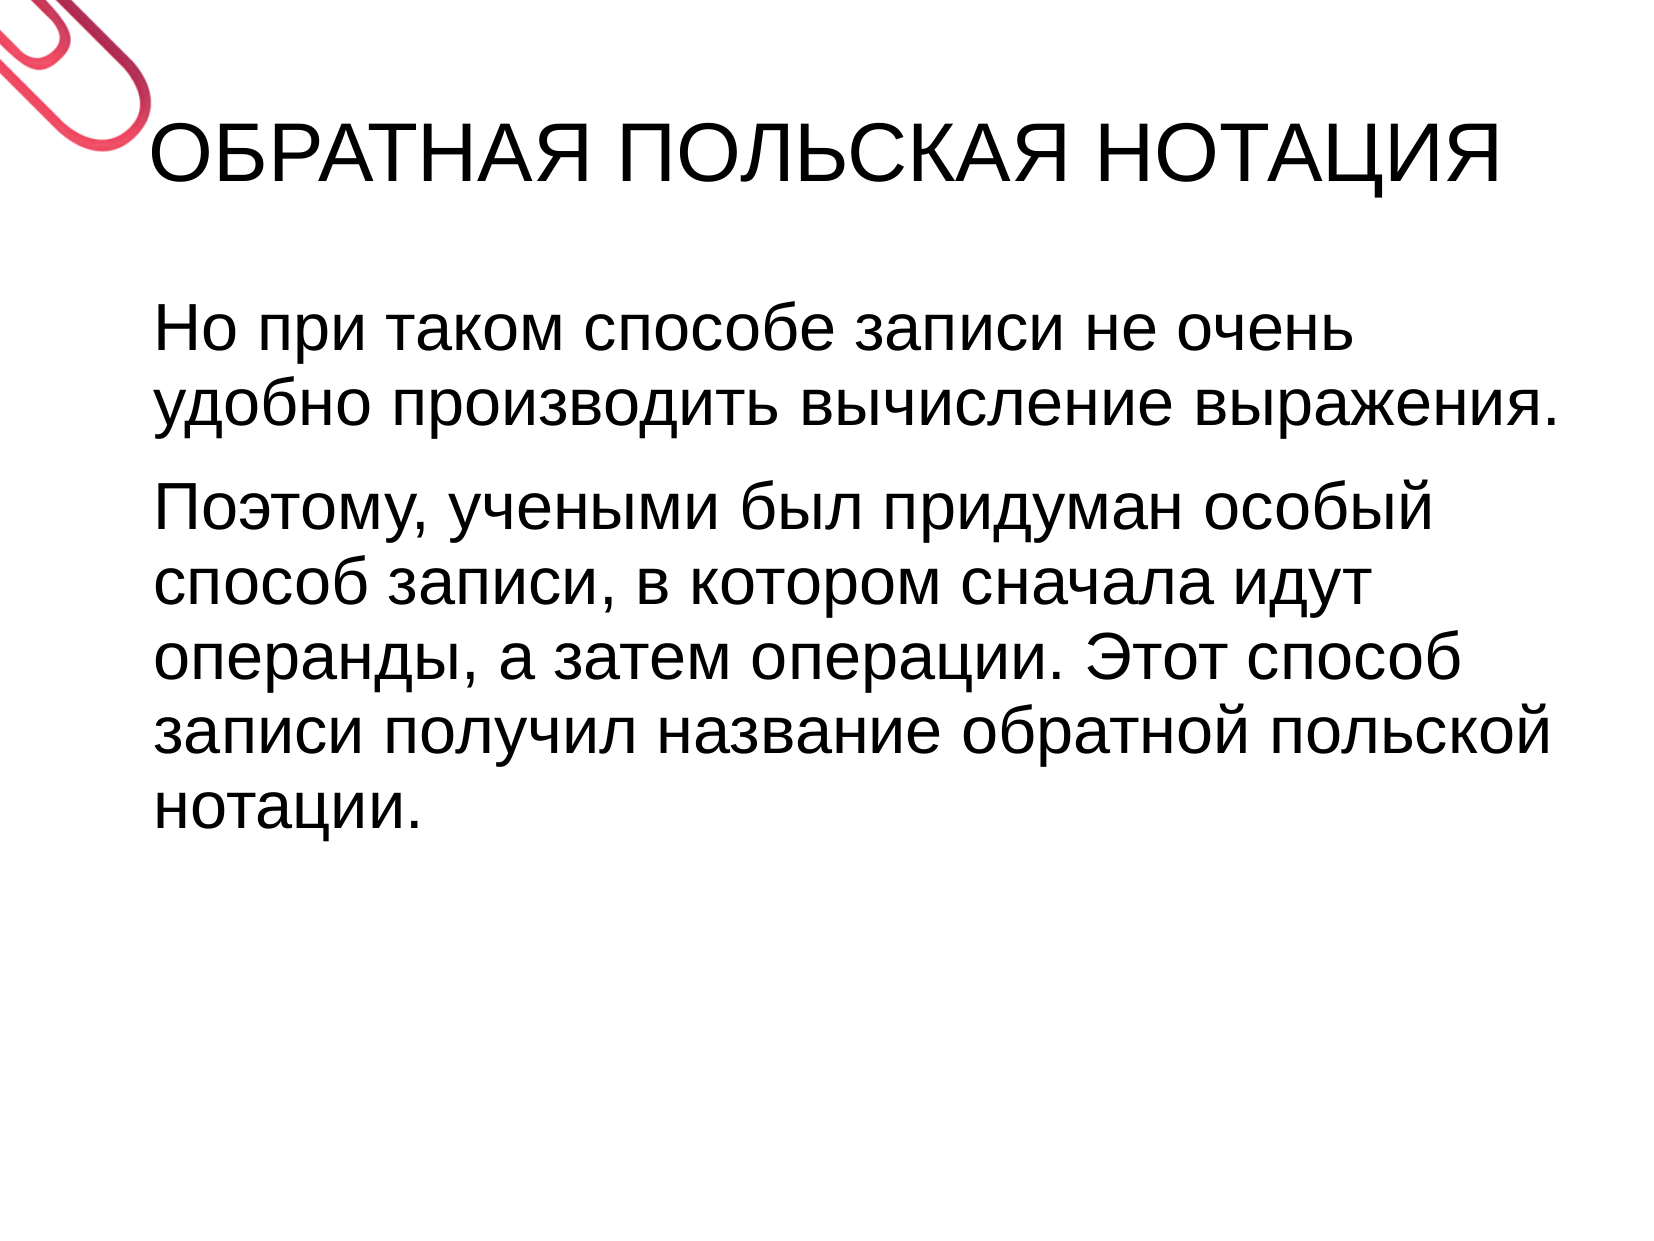

# ОБРАТНАЯ ПОЛЬСКАЯ НОТАЦИЯ
Но при таком способе записи не очень удобно производить вычисление выражения.
Поэтому, учеными был придуман особый способ записи, в котором сначала идут операнды, а затем операции. Этот способ записи получил название обратной польской нотации.